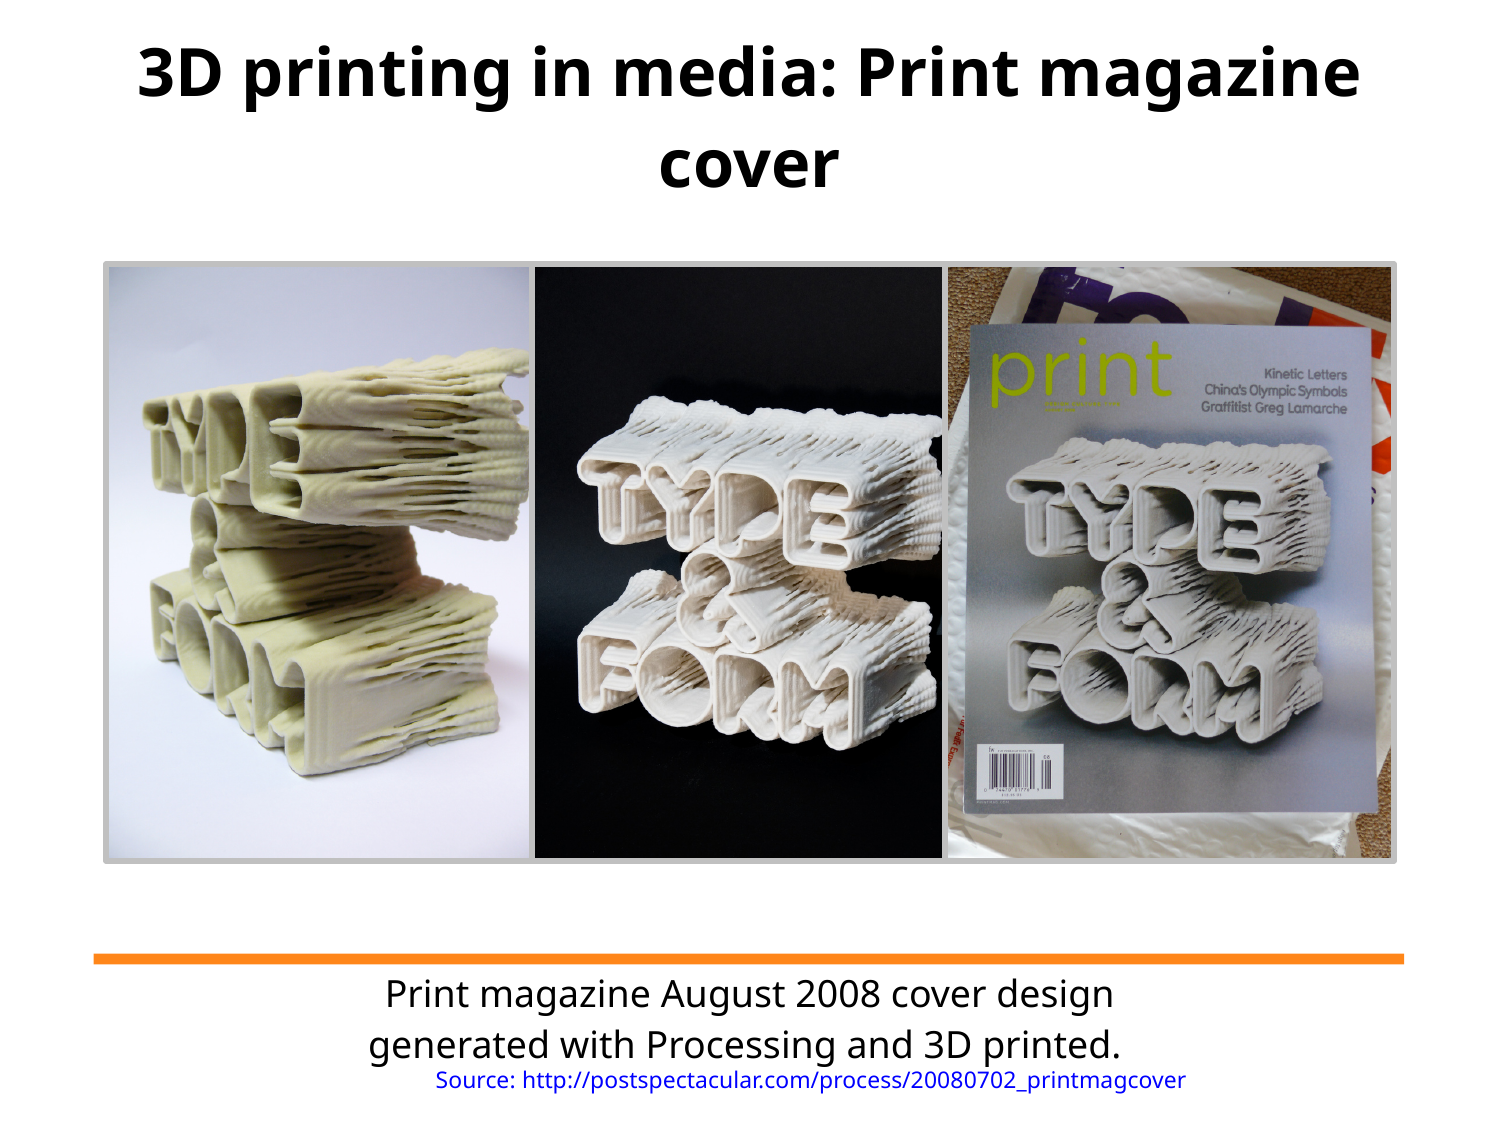

# 3D printing in media: Print magazine cover
Print magazine August 2008 cover design generated with Processing and 3D printed.
Source: http://postspectacular.com/process/20080702_printmagcover